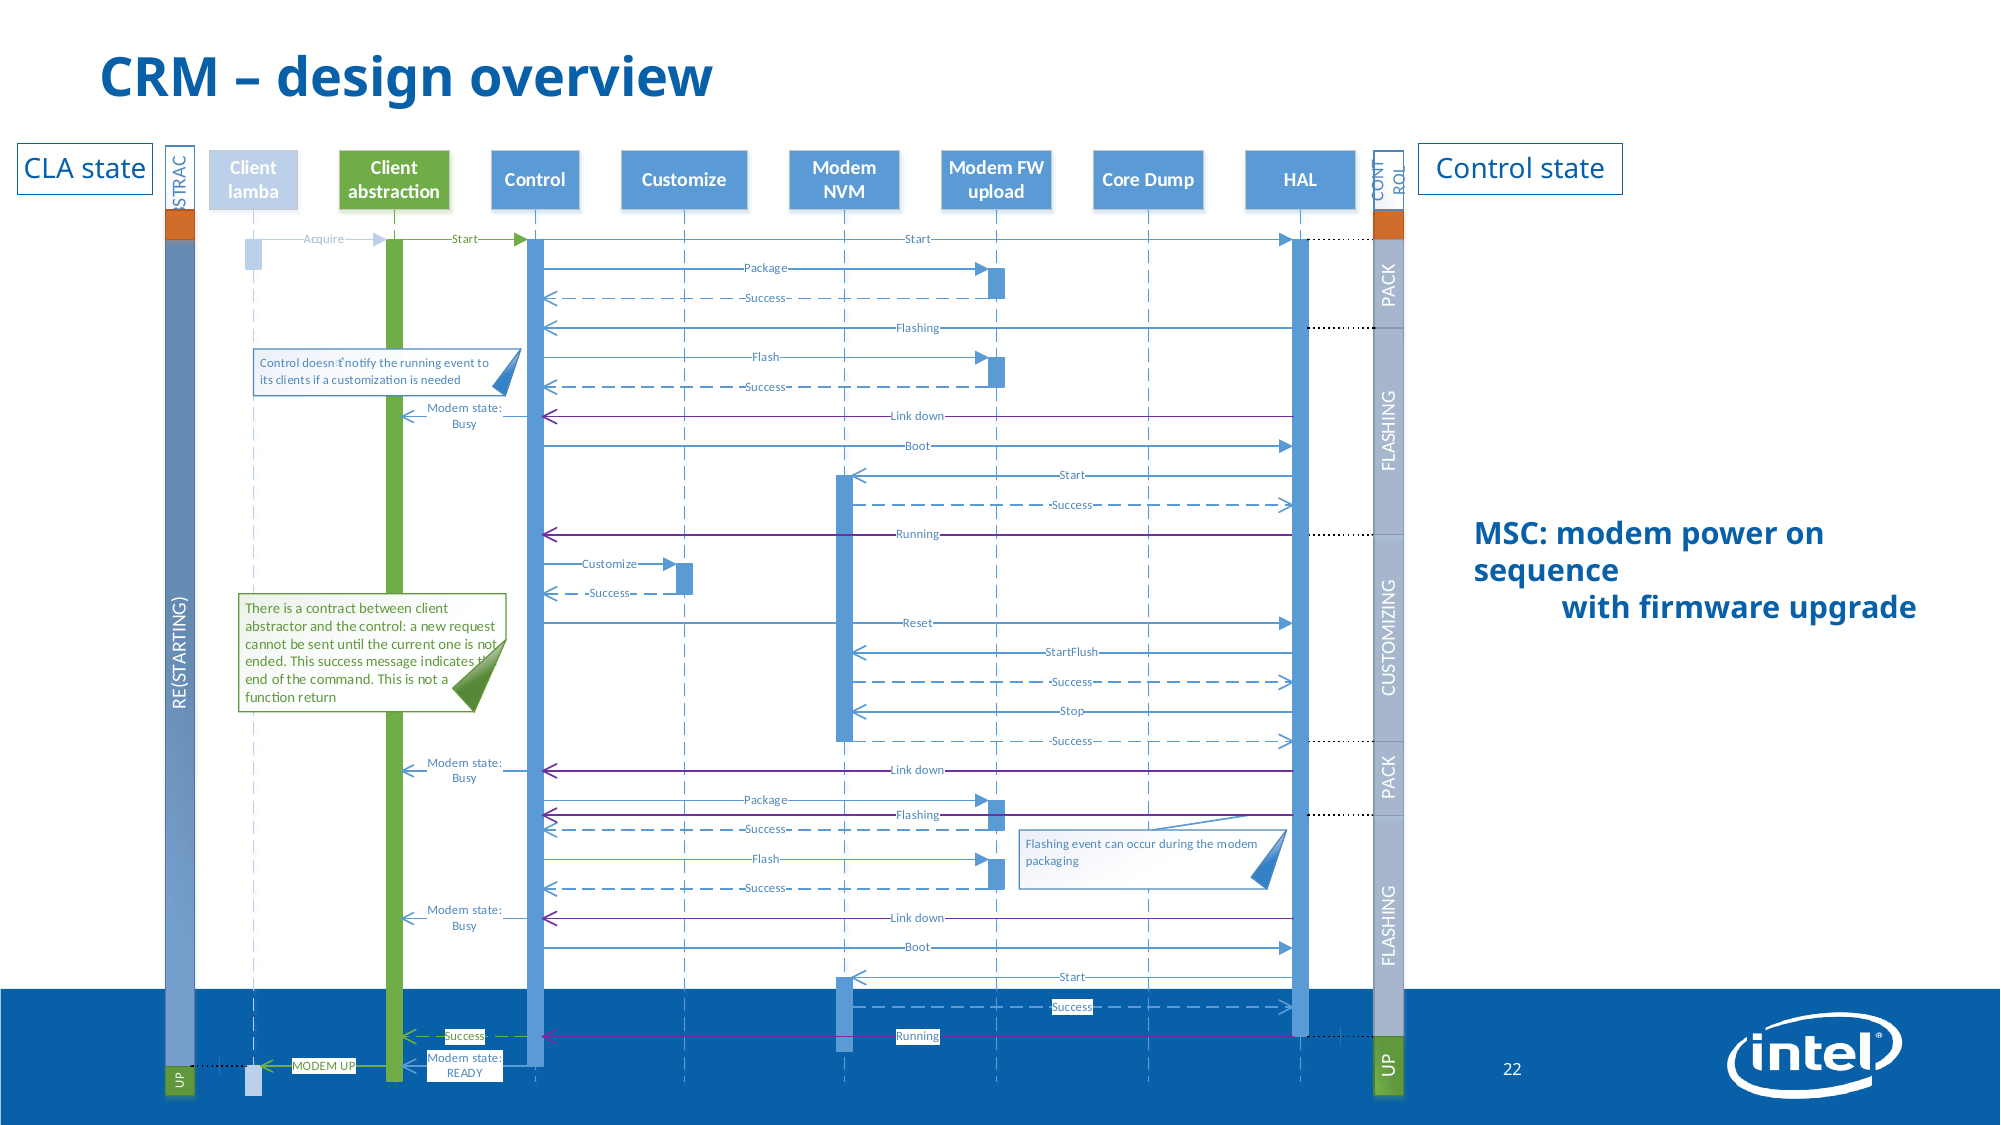

# CRM – design overview
CLA state
Control state
MSC: modem power on sequence
 with firmware upgrade